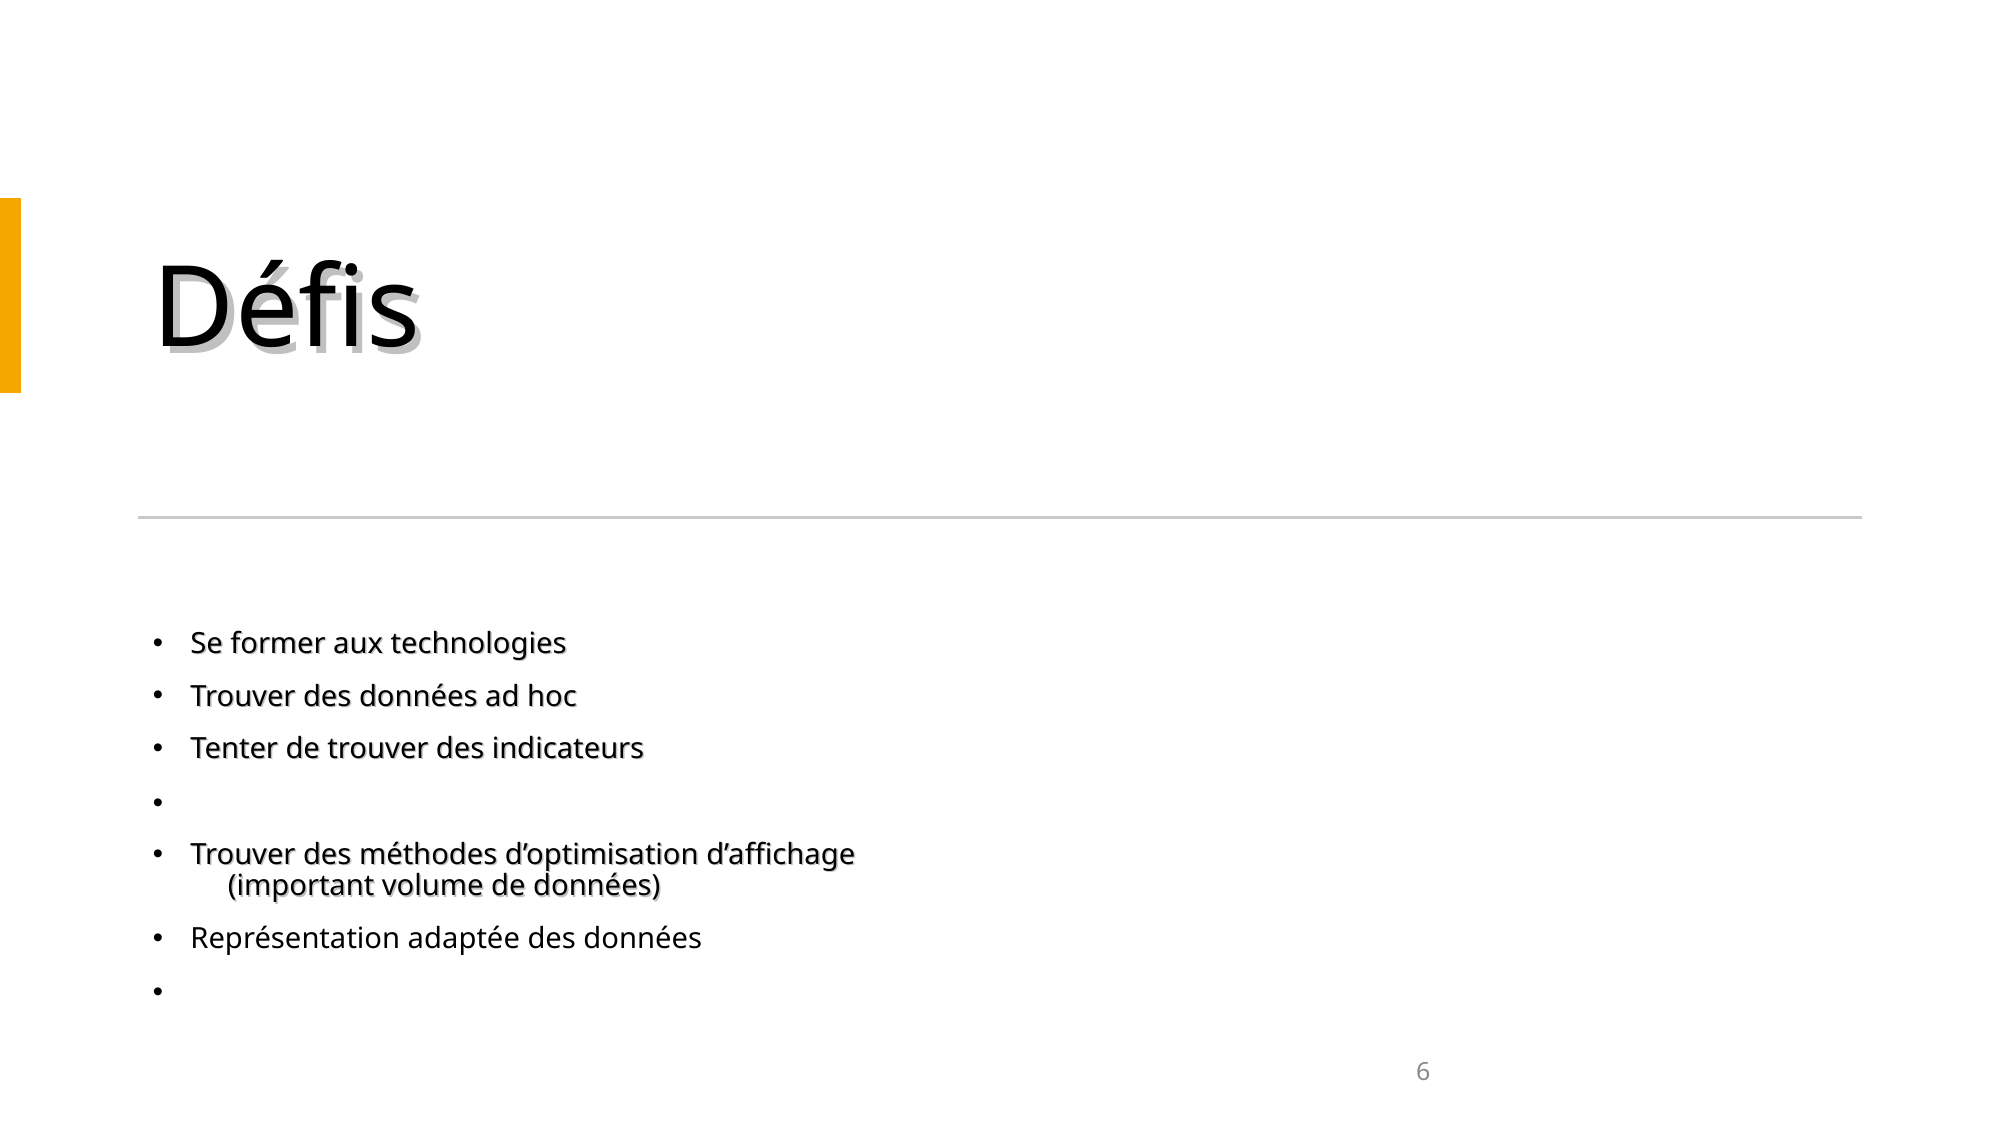

# Défis
Se former aux technologies
Trouver des données ad hoc
Tenter de trouver des indicateurs
Trouver des méthodes d’optimisation d’affichage
(important volume de données)
Représentation adaptée des données